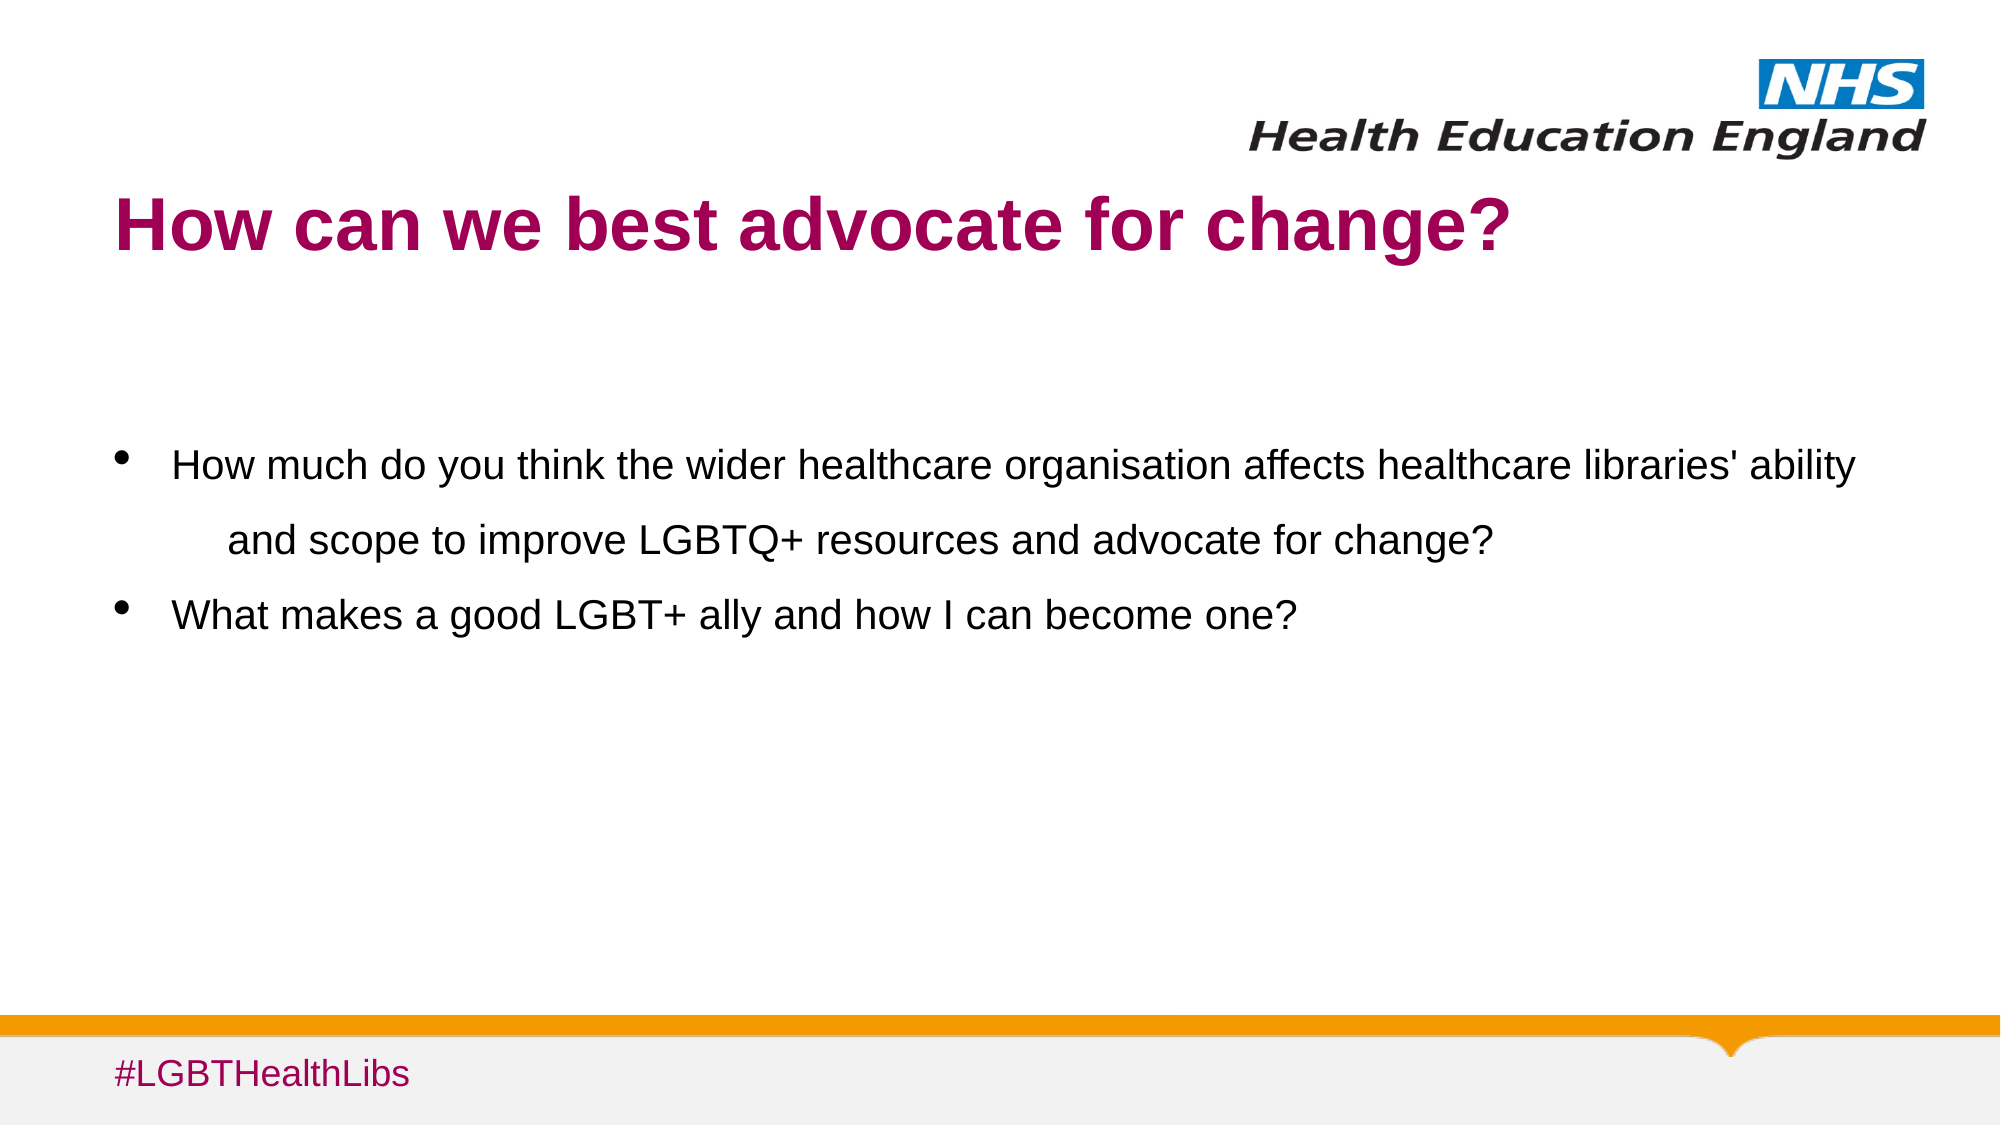

# How can we best advocate for change?
How much do you think the wider healthcare organisation affects healthcare libraries' ability and scope to improve LGBTQ+ resources and advocate for change?
What makes a good LGBT+ ally and how I can become one?
#LGBTHealthLibs